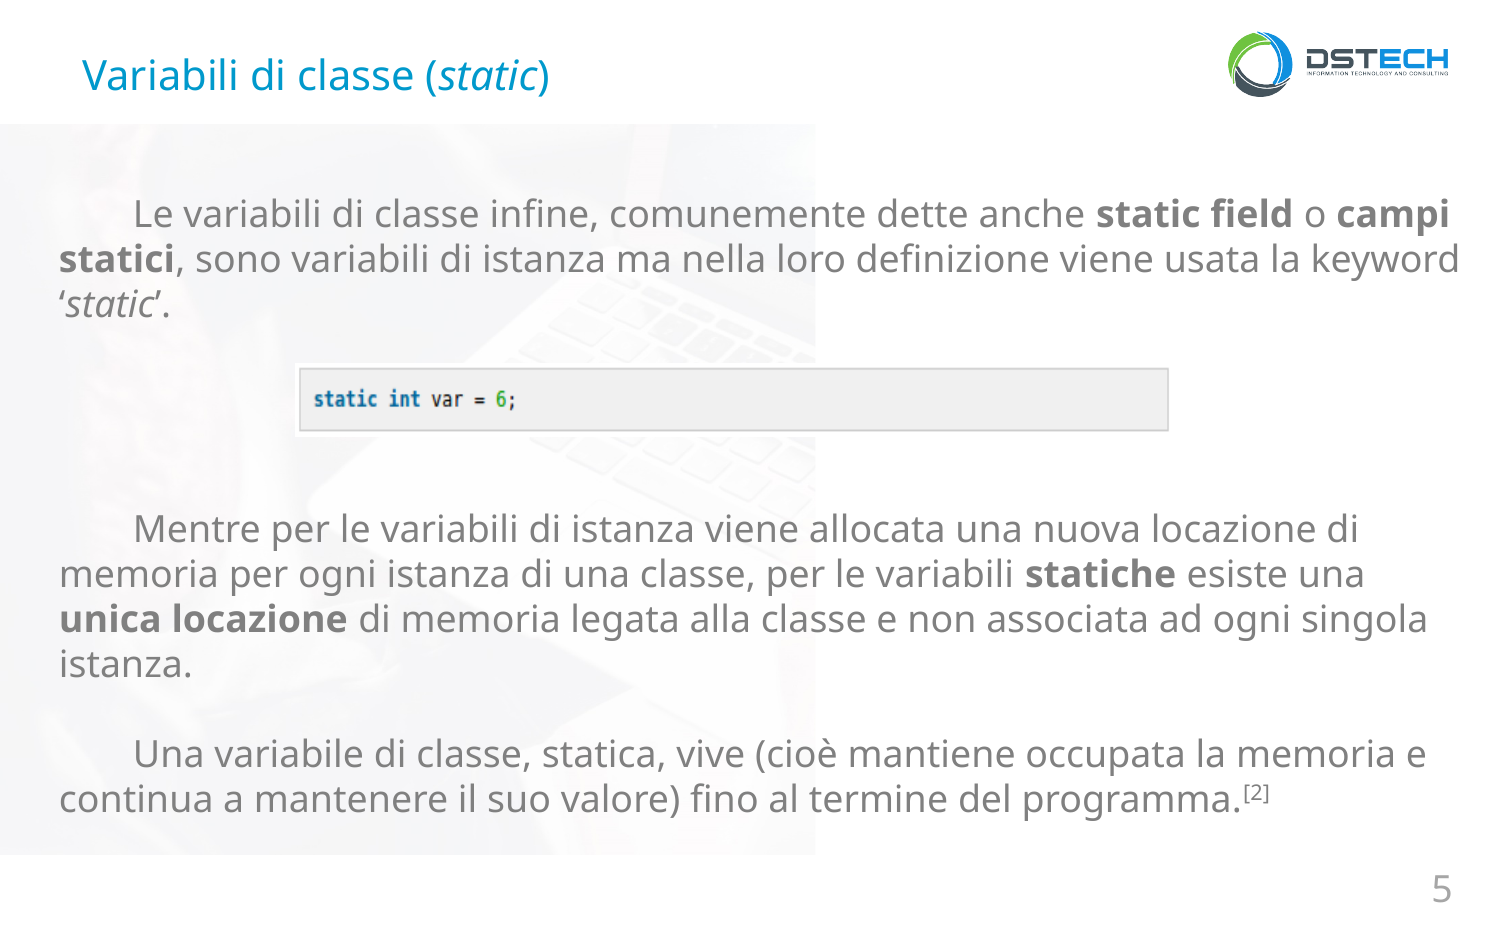

Variabili di classe (static)
	Le variabili di classe infine, comunemente dette anche static field o campi statici, sono variabili di istanza ma nella loro definizione viene usata la keyword ‘static’.
	Mentre per le variabili di istanza viene allocata una nuova locazione di memoria per ogni istanza di una classe, per le variabili statiche esiste una unica locazione di memoria legata alla classe e non associata ad ogni singola istanza.
	Una variabile di classe, statica, vive (cioè mantiene occupata la memoria e continua a mantenere il suo valore) fino al termine del programma.[2]
5